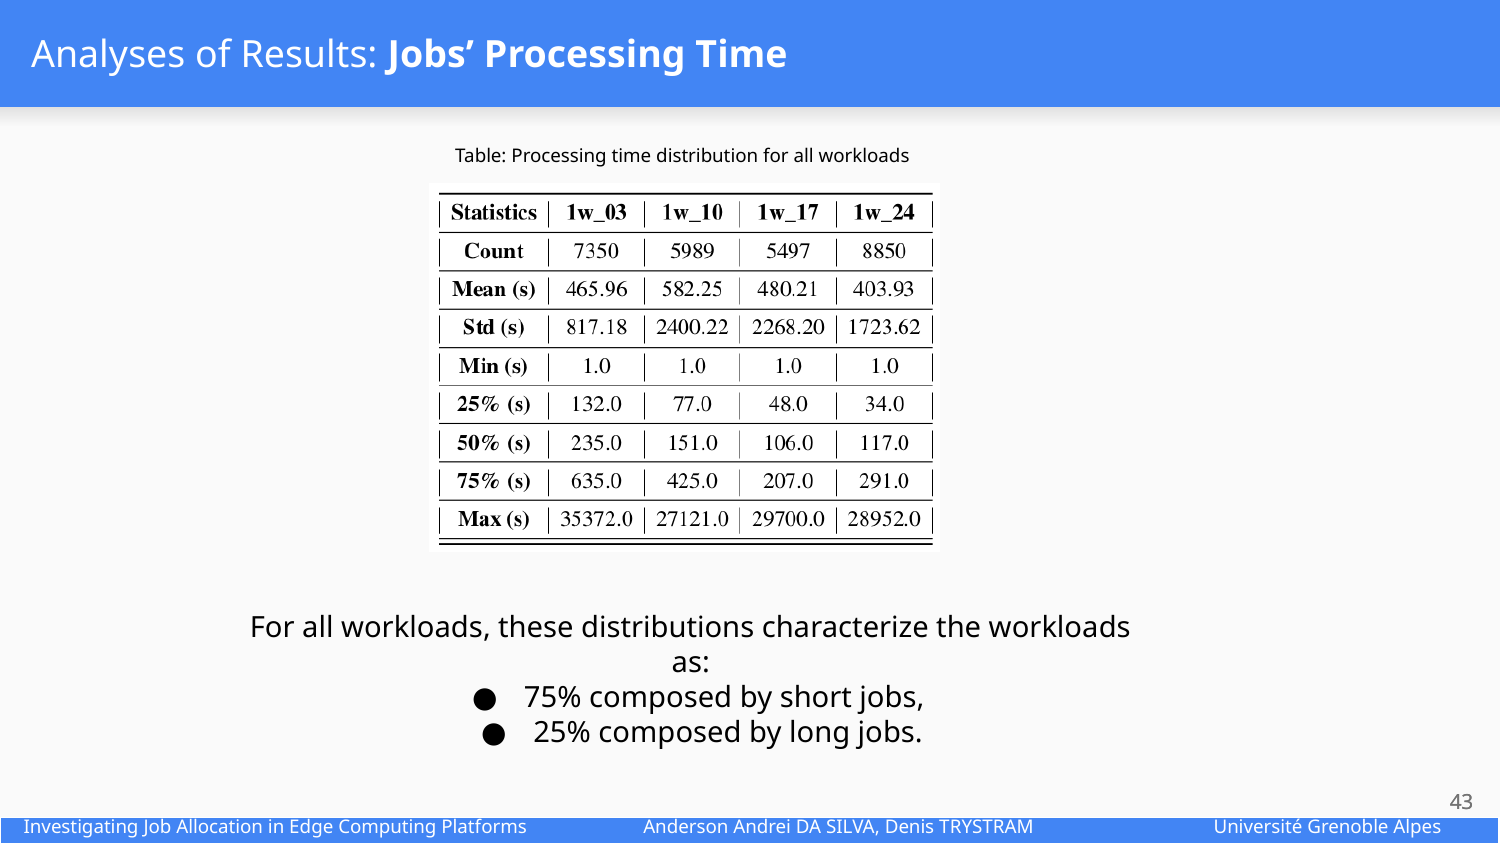

# Analyses of Results: Jobs’ Processing Time
Table: Processing time distribution for all workloads
For all workloads, these distributions characterize the workloads as:
75% composed by short jobs,
25% composed by long jobs.
Investigating Job Allocation in Edge Computing Platforms
Anderson Andrei DA SILVA, Denis TRYSTRAM
Université Grenoble Alpes